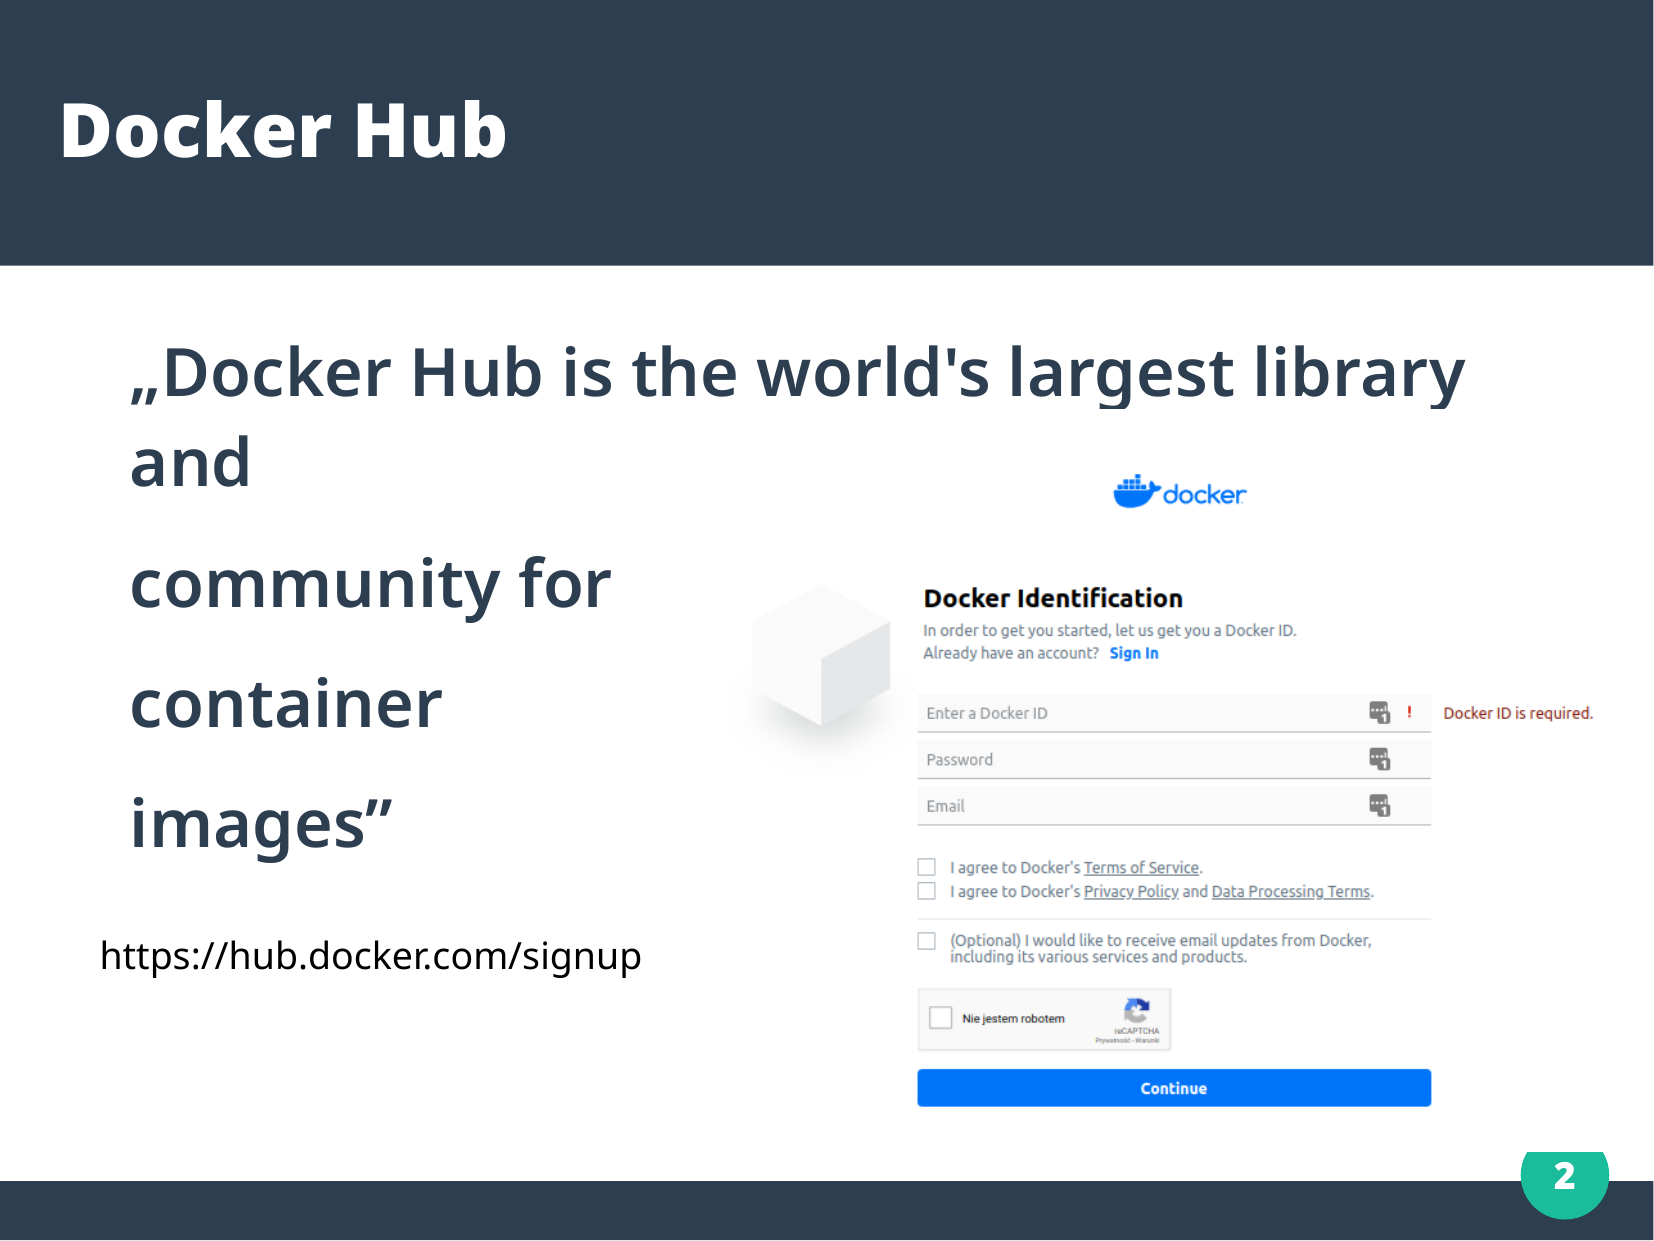

# Docker Hub
„Docker Hub is the world's largest library and
community for
container
images”
https://hub.docker.com/signup
2